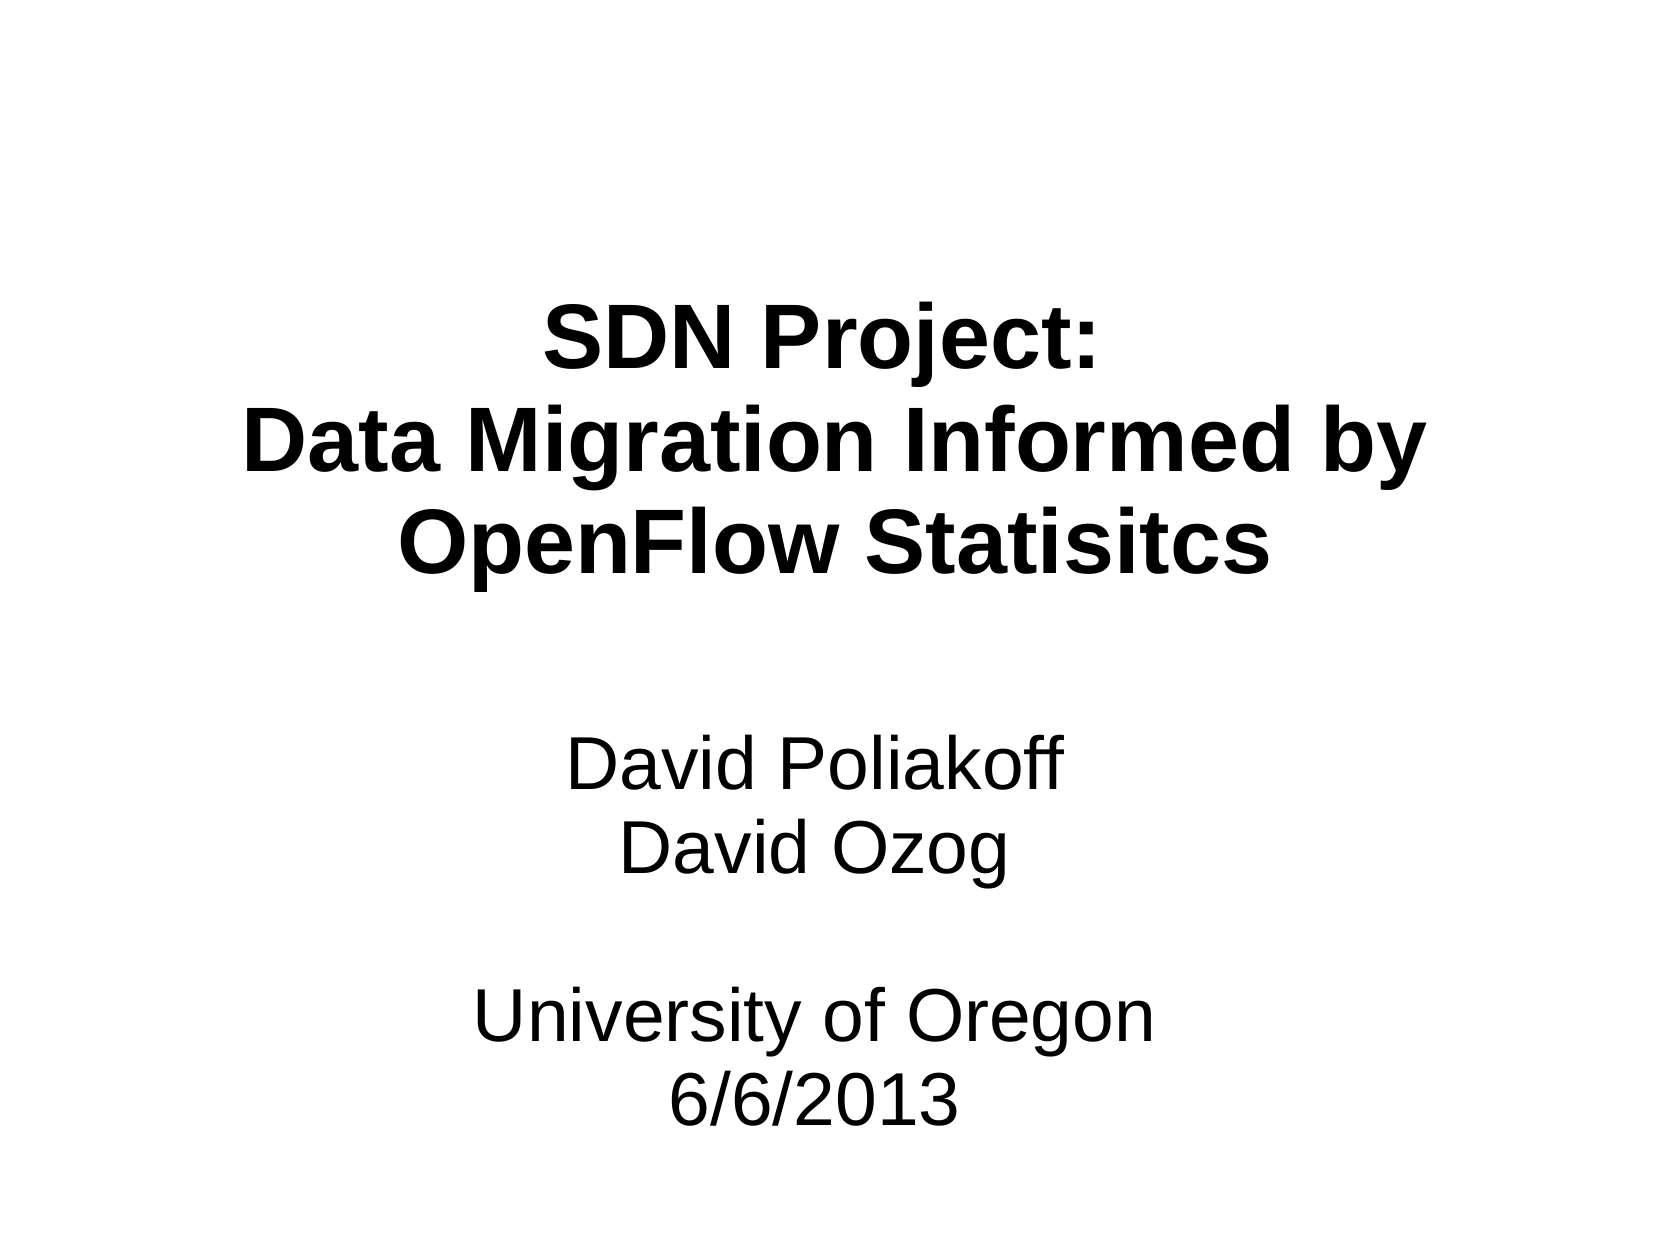

# SDN Project: Data Migration Informed by OpenFlow Statisitcs
David Poliakoff
David Ozog
University of Oregon
6/6/2013